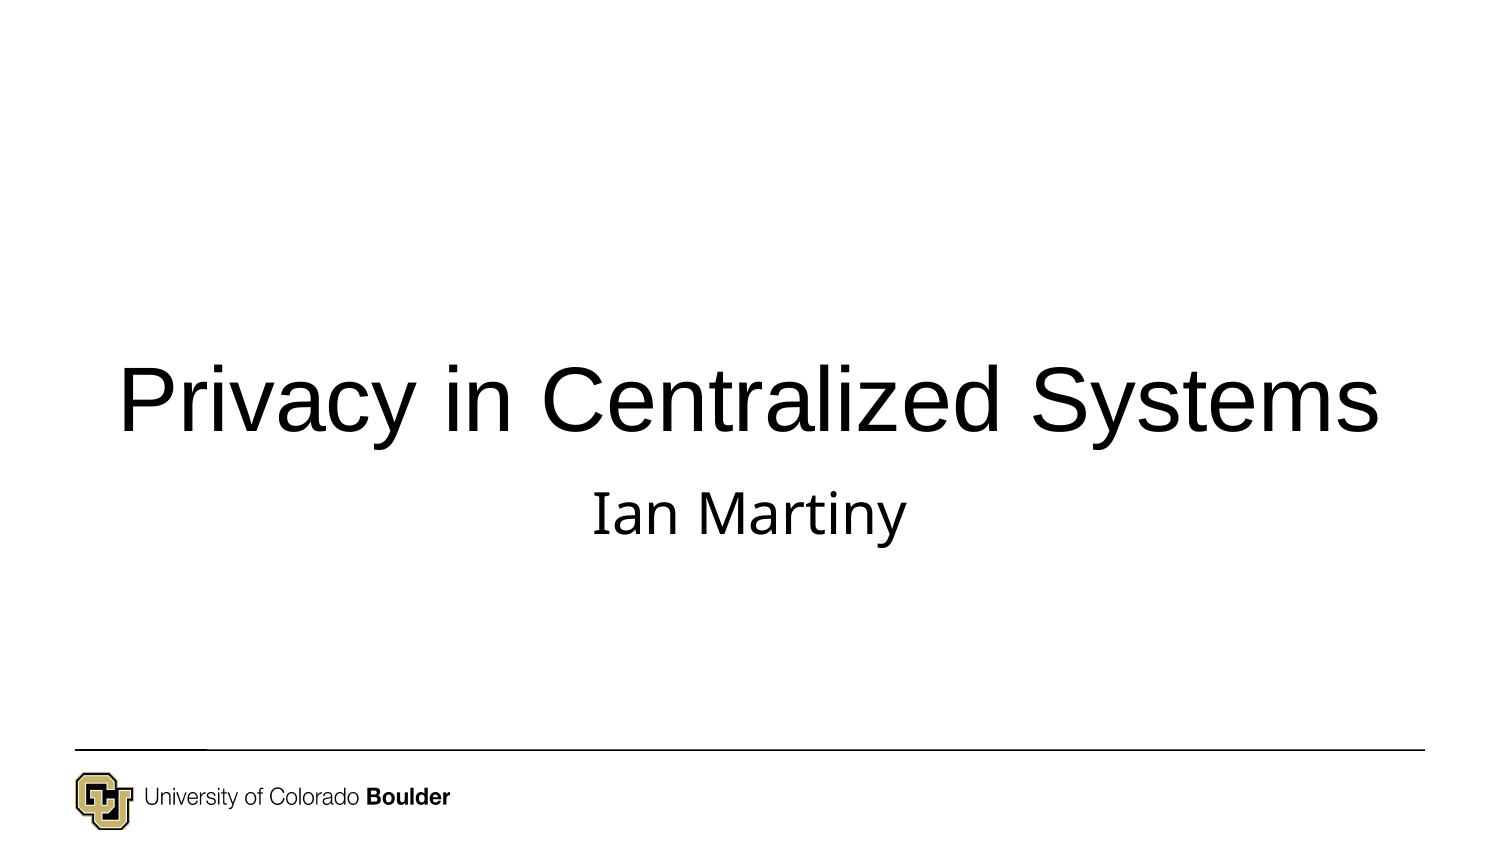

# Privacy in Centralized Systems
Ian Martiny